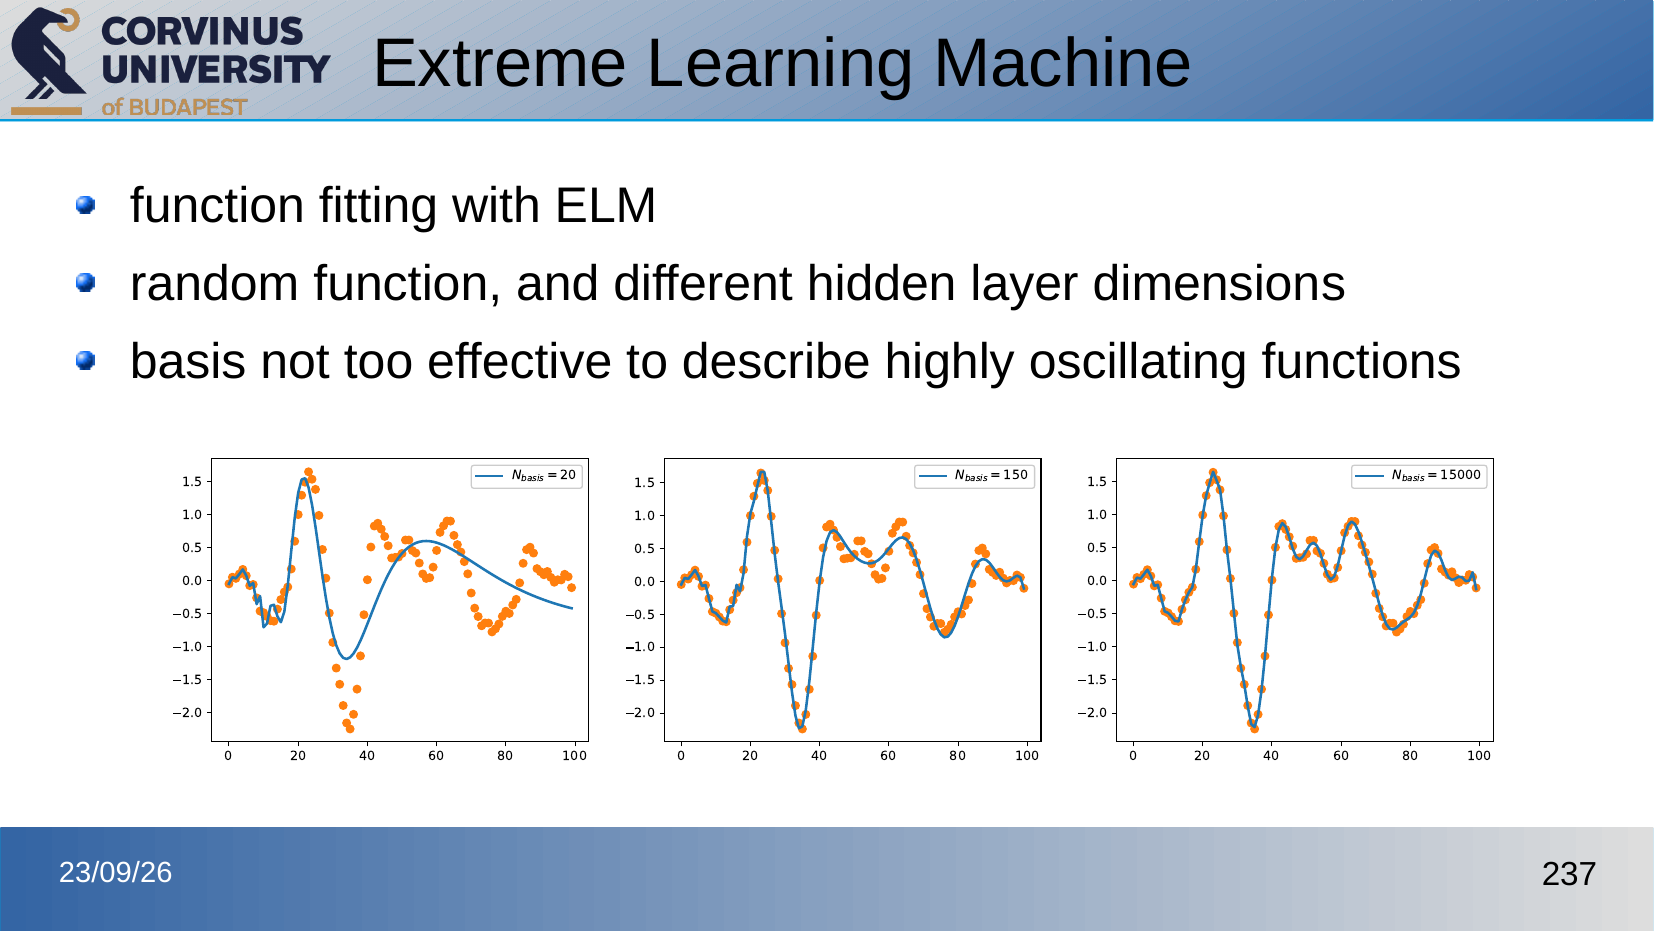

# Extreme Learning Machine
function fitting with ELM
random function, and different hidden layer dimensions
basis not too effective to describe highly oscillating functions